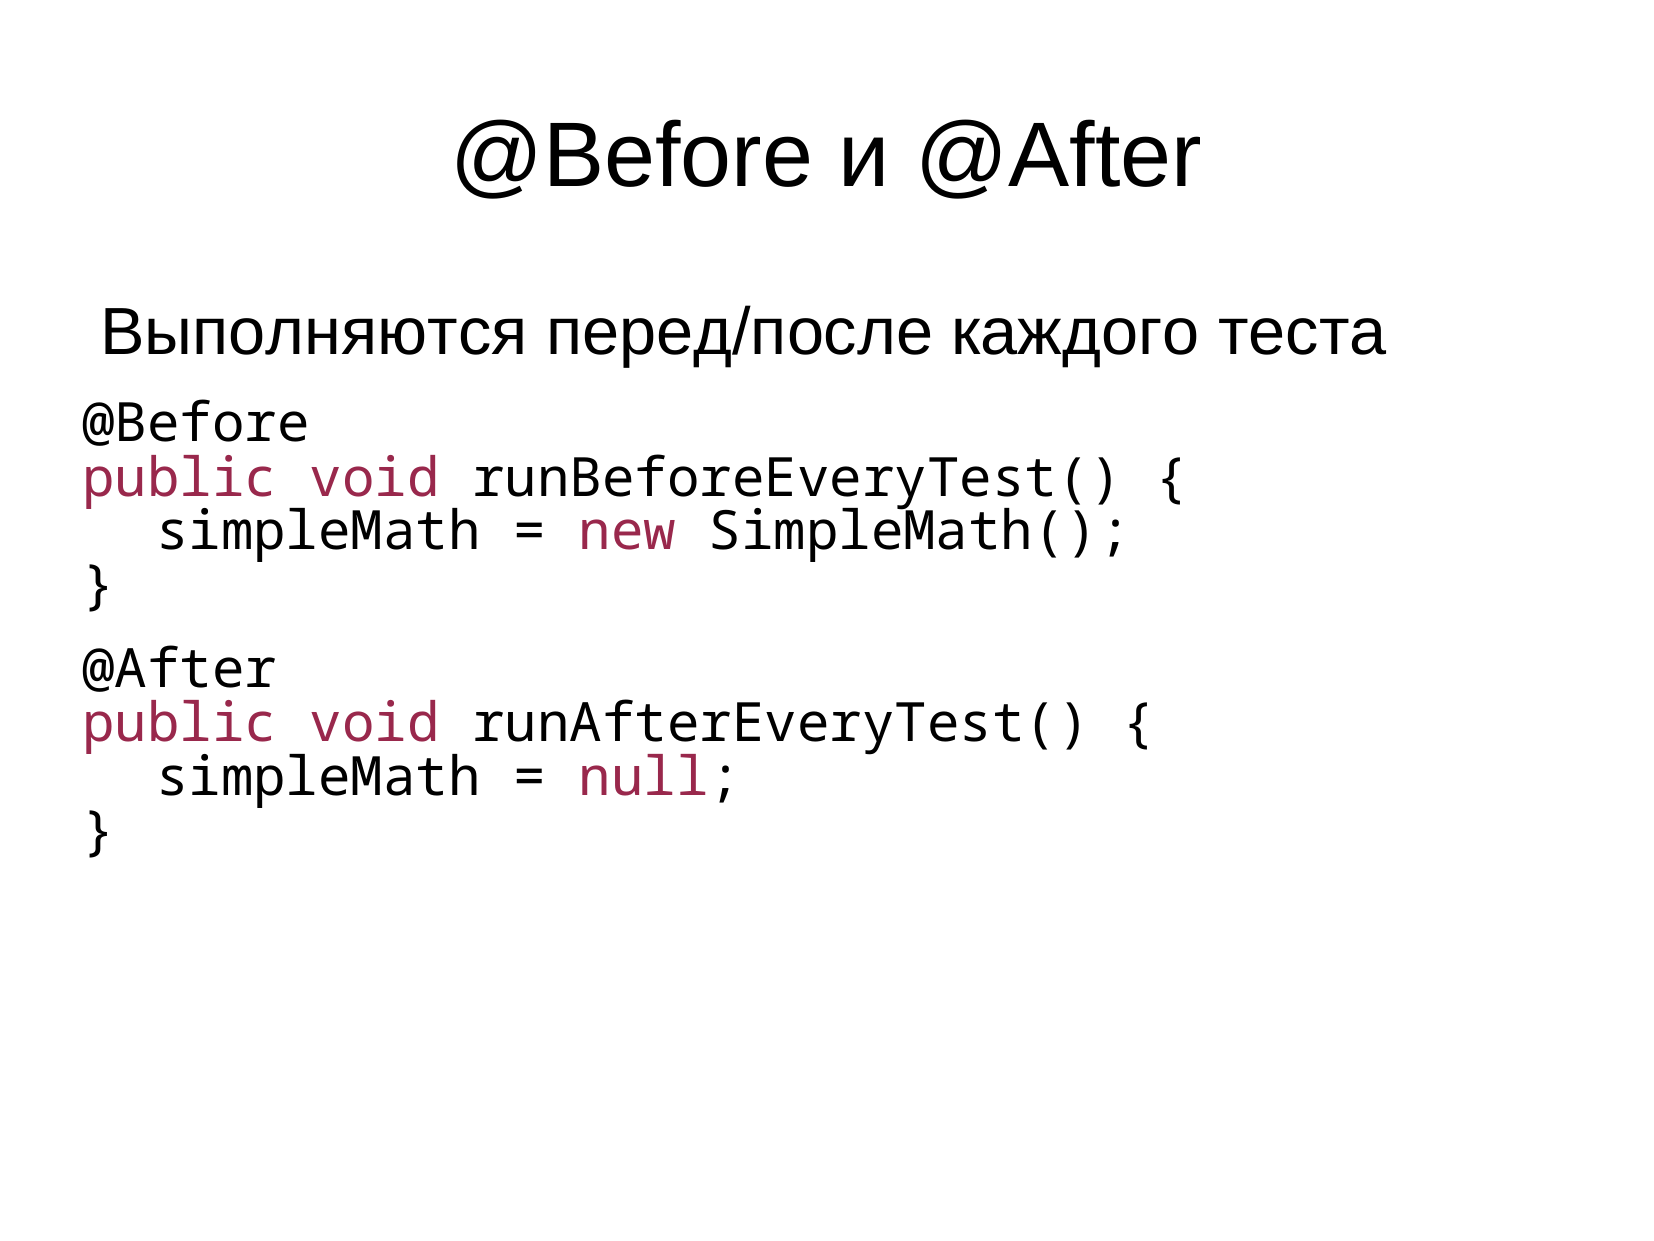

# @Before и @After
Выполняются перед/после каждого теста
@Before
public void runBeforeEveryTest() {
	simpleMath = new SimpleMath();
}
@After
public void runAfterEveryTest() {
	simpleMath = null;
}